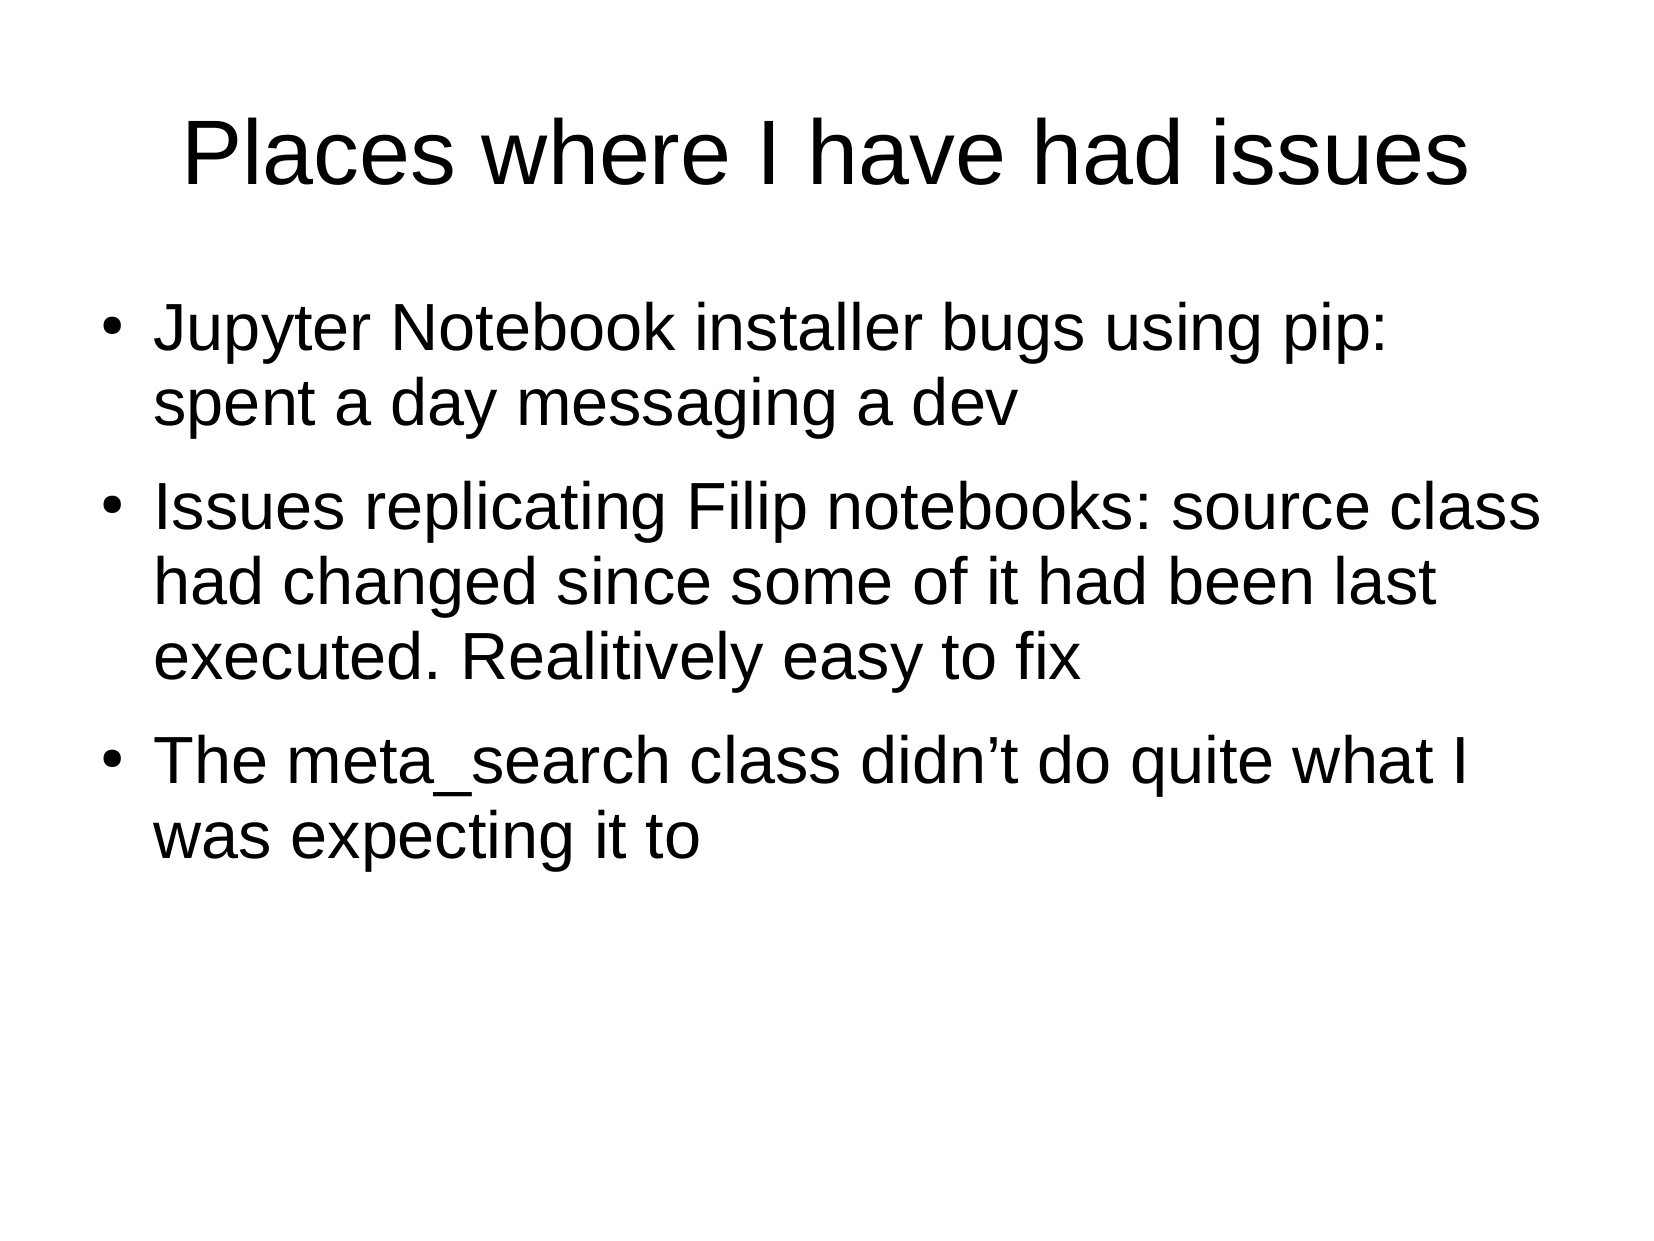

# Places where I have had issues
Jupyter Notebook installer bugs using pip: spent a day messaging a dev
Issues replicating Filip notebooks: source class had changed since some of it had been last executed. Realitively easy to fix
The meta_search class didn’t do quite what I was expecting it to